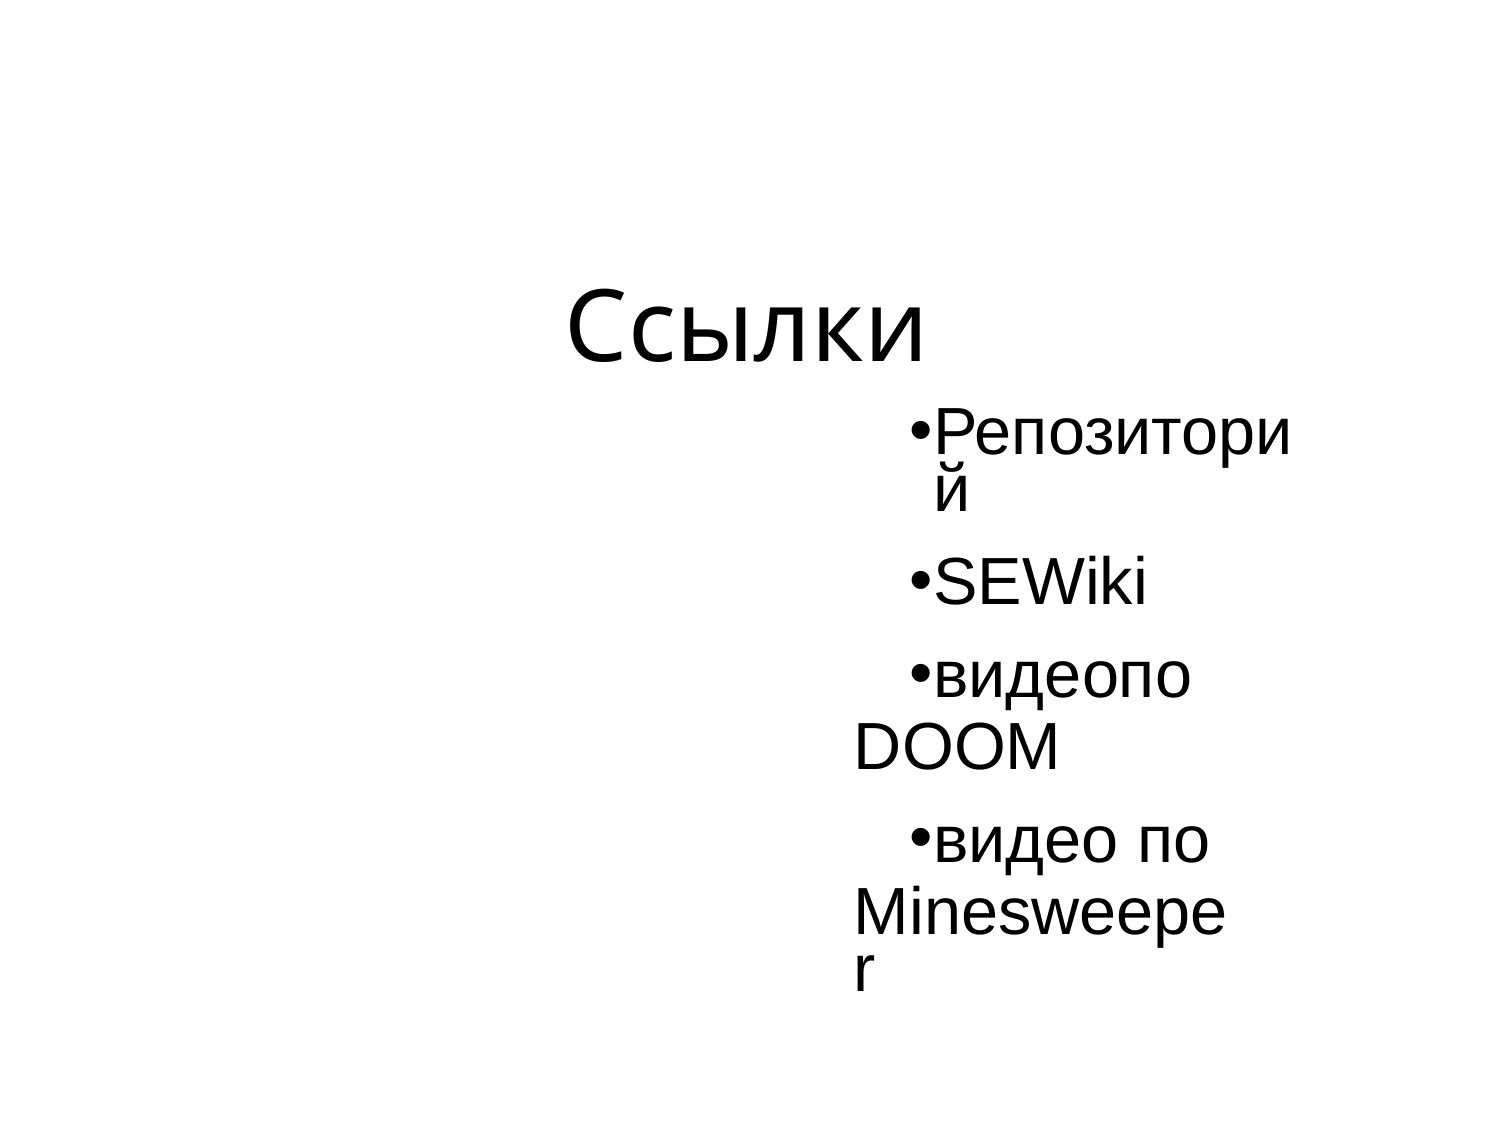

# Ссылки
Репозиторий
SEWiki
видеопоDOOM
видео поMinesweeper